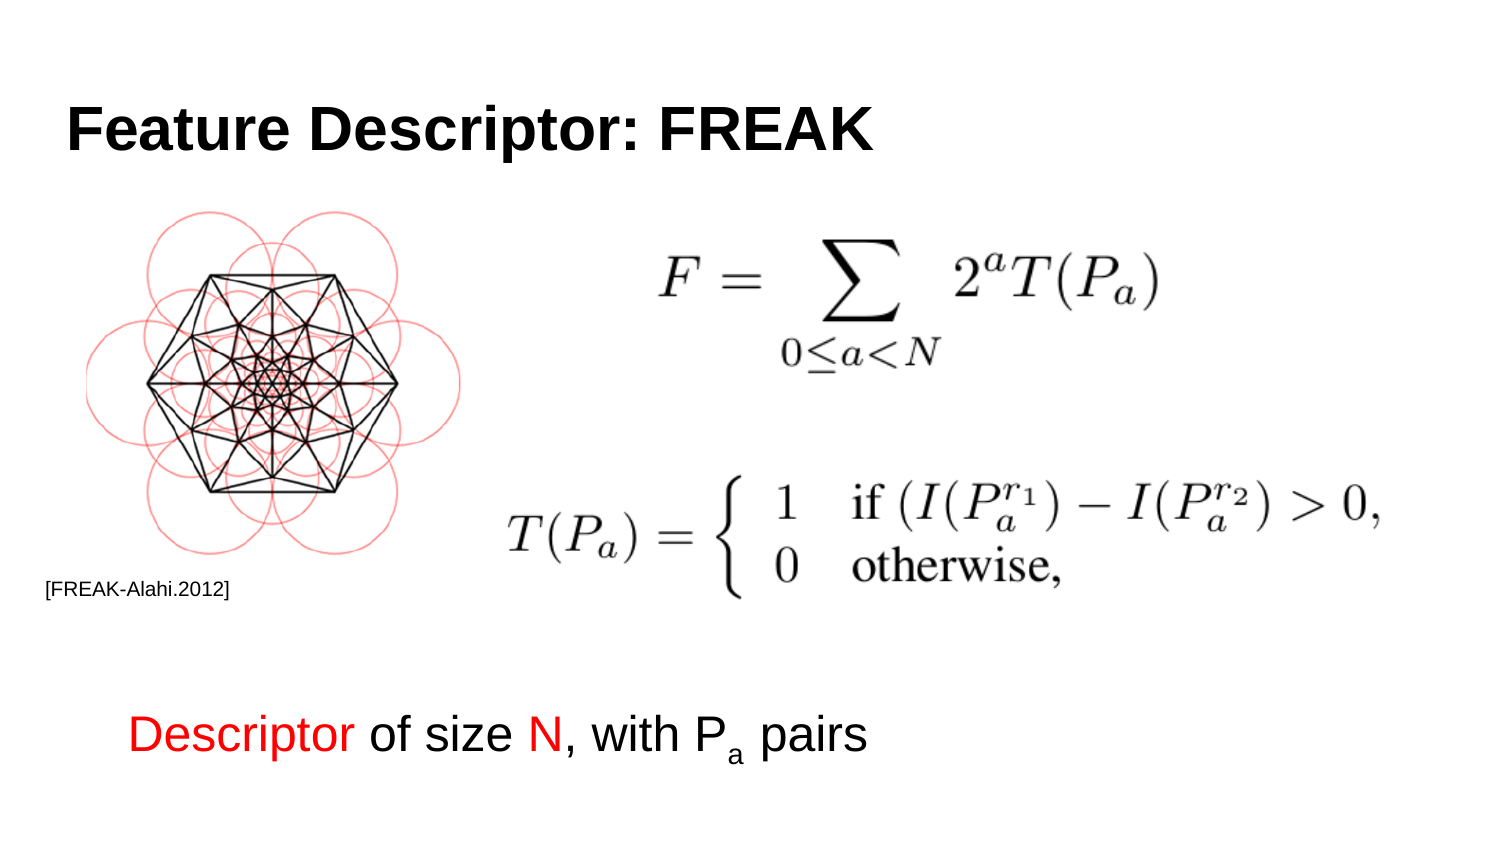

# Feature Descriptor: FREAK
[FREAK-Alahi.2012]
Descriptor of size N, with Pa pairs